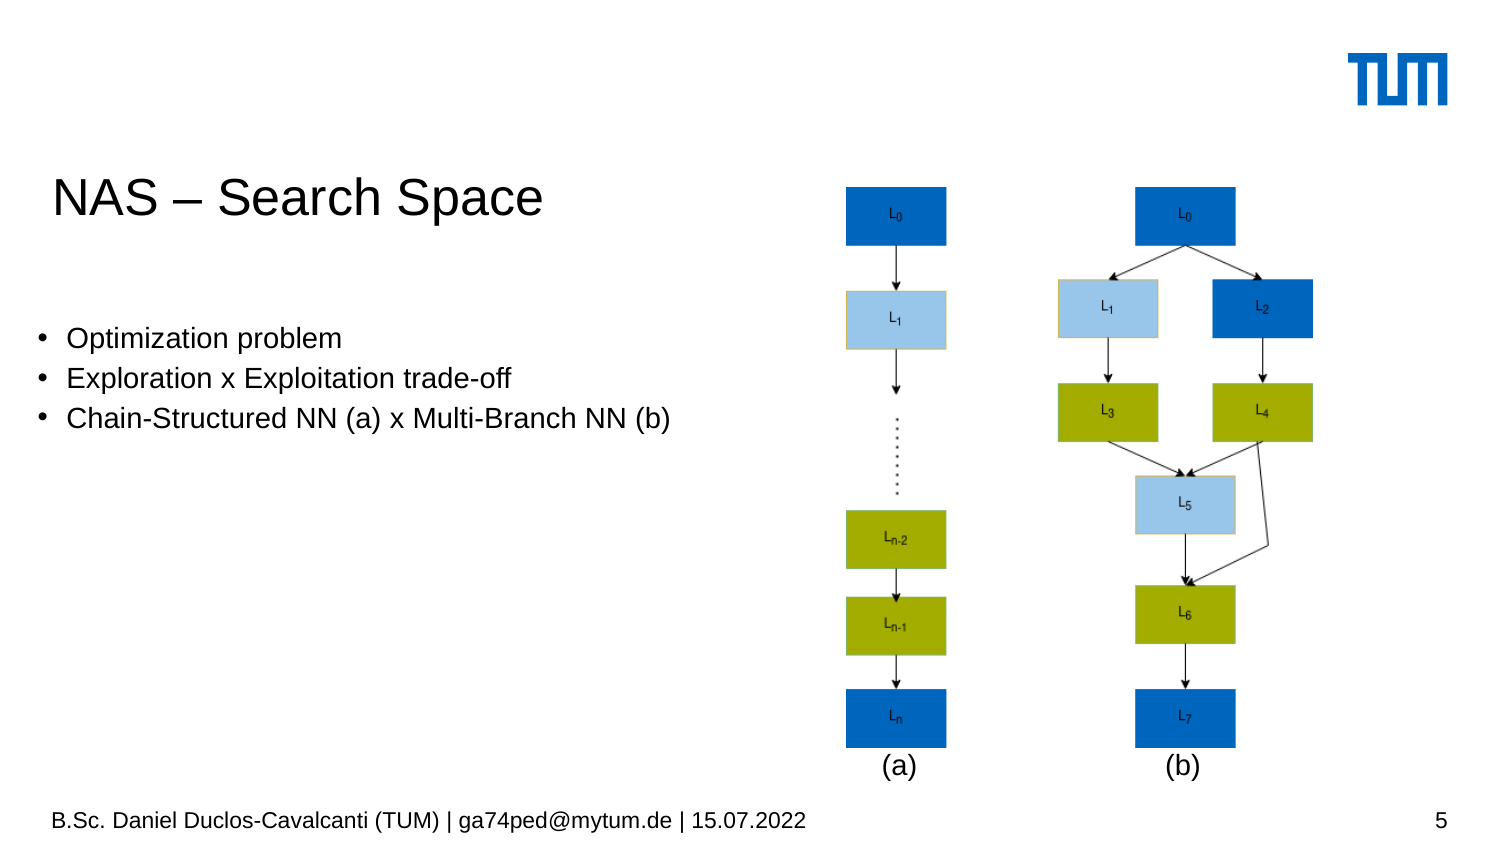

# NAS – Search Space
Optimization problem
Exploration x Exploitation trade-off
Chain-Structured NN (a) x Multi-Branch NN (b)
(a)
(b)
B.Sc. Daniel Duclos-Cavalcanti (TUM) | ga74ped@mytum.de | 15.07.2022